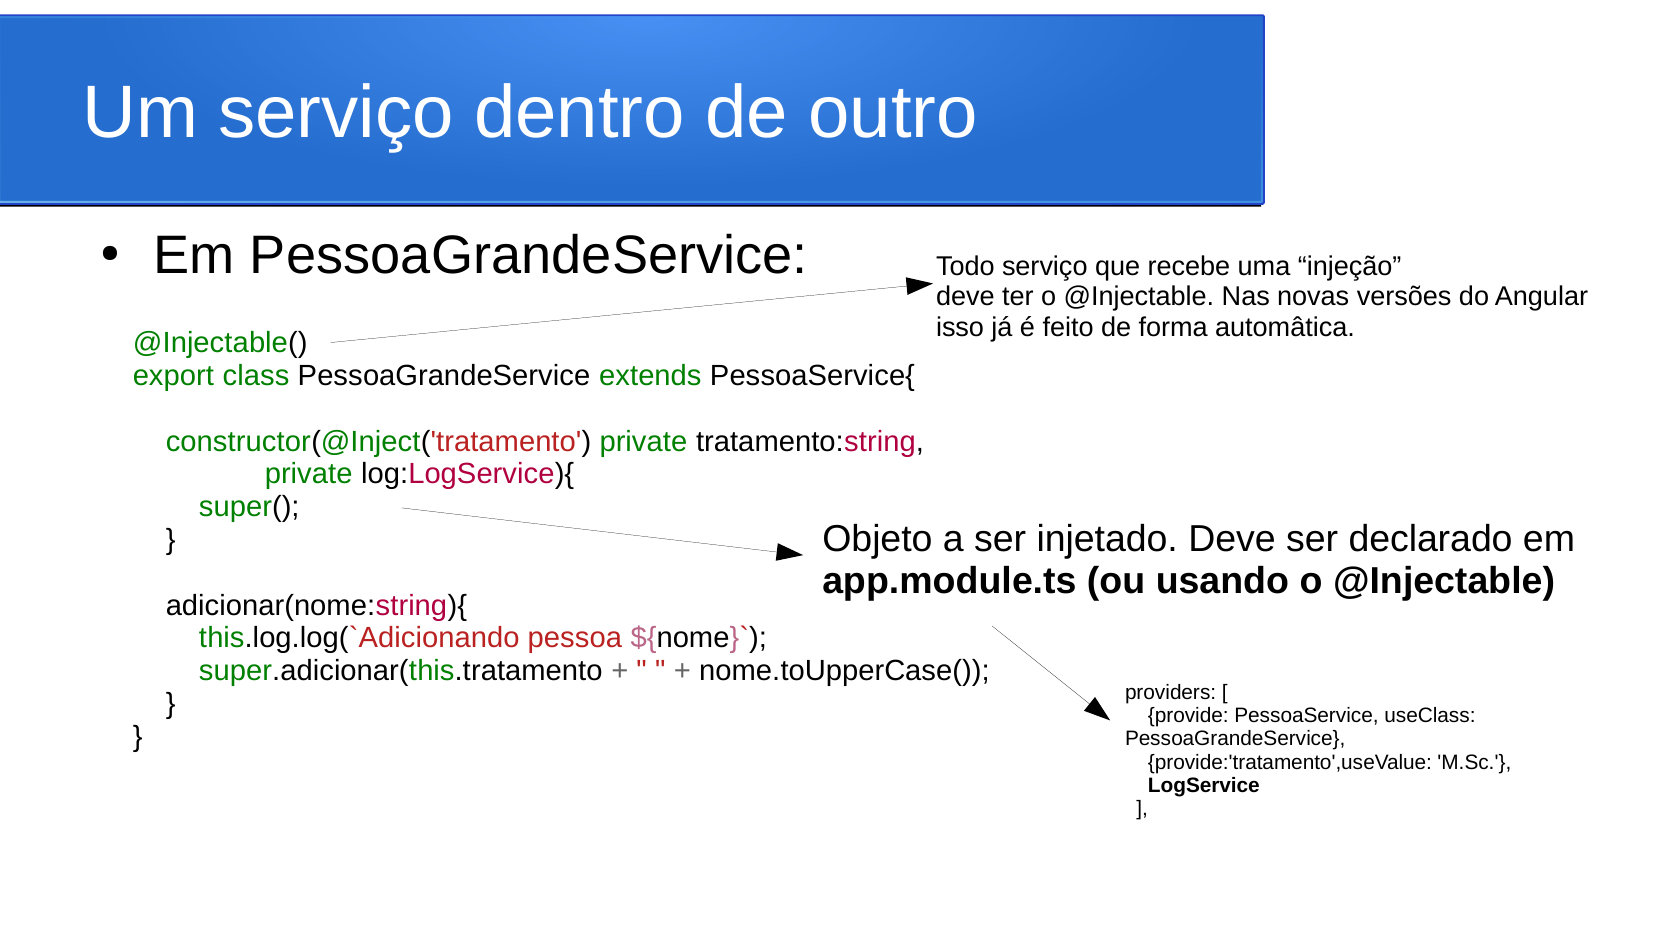

# Um serviço dentro de outro
Em PessoaGrandeService:
Todo serviço que recebe uma “injeção”
deve ter o @Injectable. Nas novas versões do Angular
isso já é feito de forma automâtica.
@Injectable()
export class PessoaGrandeService extends PessoaService{
 constructor(@Inject('tratamento') private tratamento:string,
 private log:LogService){
 super();
 }
 adicionar(nome:string){
 this.log.log(`Adicionando pessoa ${nome}`);
 super.adicionar(this.tratamento + " " + nome.toUpperCase());
 }
}
Objeto a ser injetado. Deve ser declarado em
app.module.ts (ou usando o @Injectable)
providers: [
 {provide: PessoaService, useClass: PessoaGrandeService},
 {provide:'tratamento',useValue: 'M.Sc.'},
 LogService
 ],